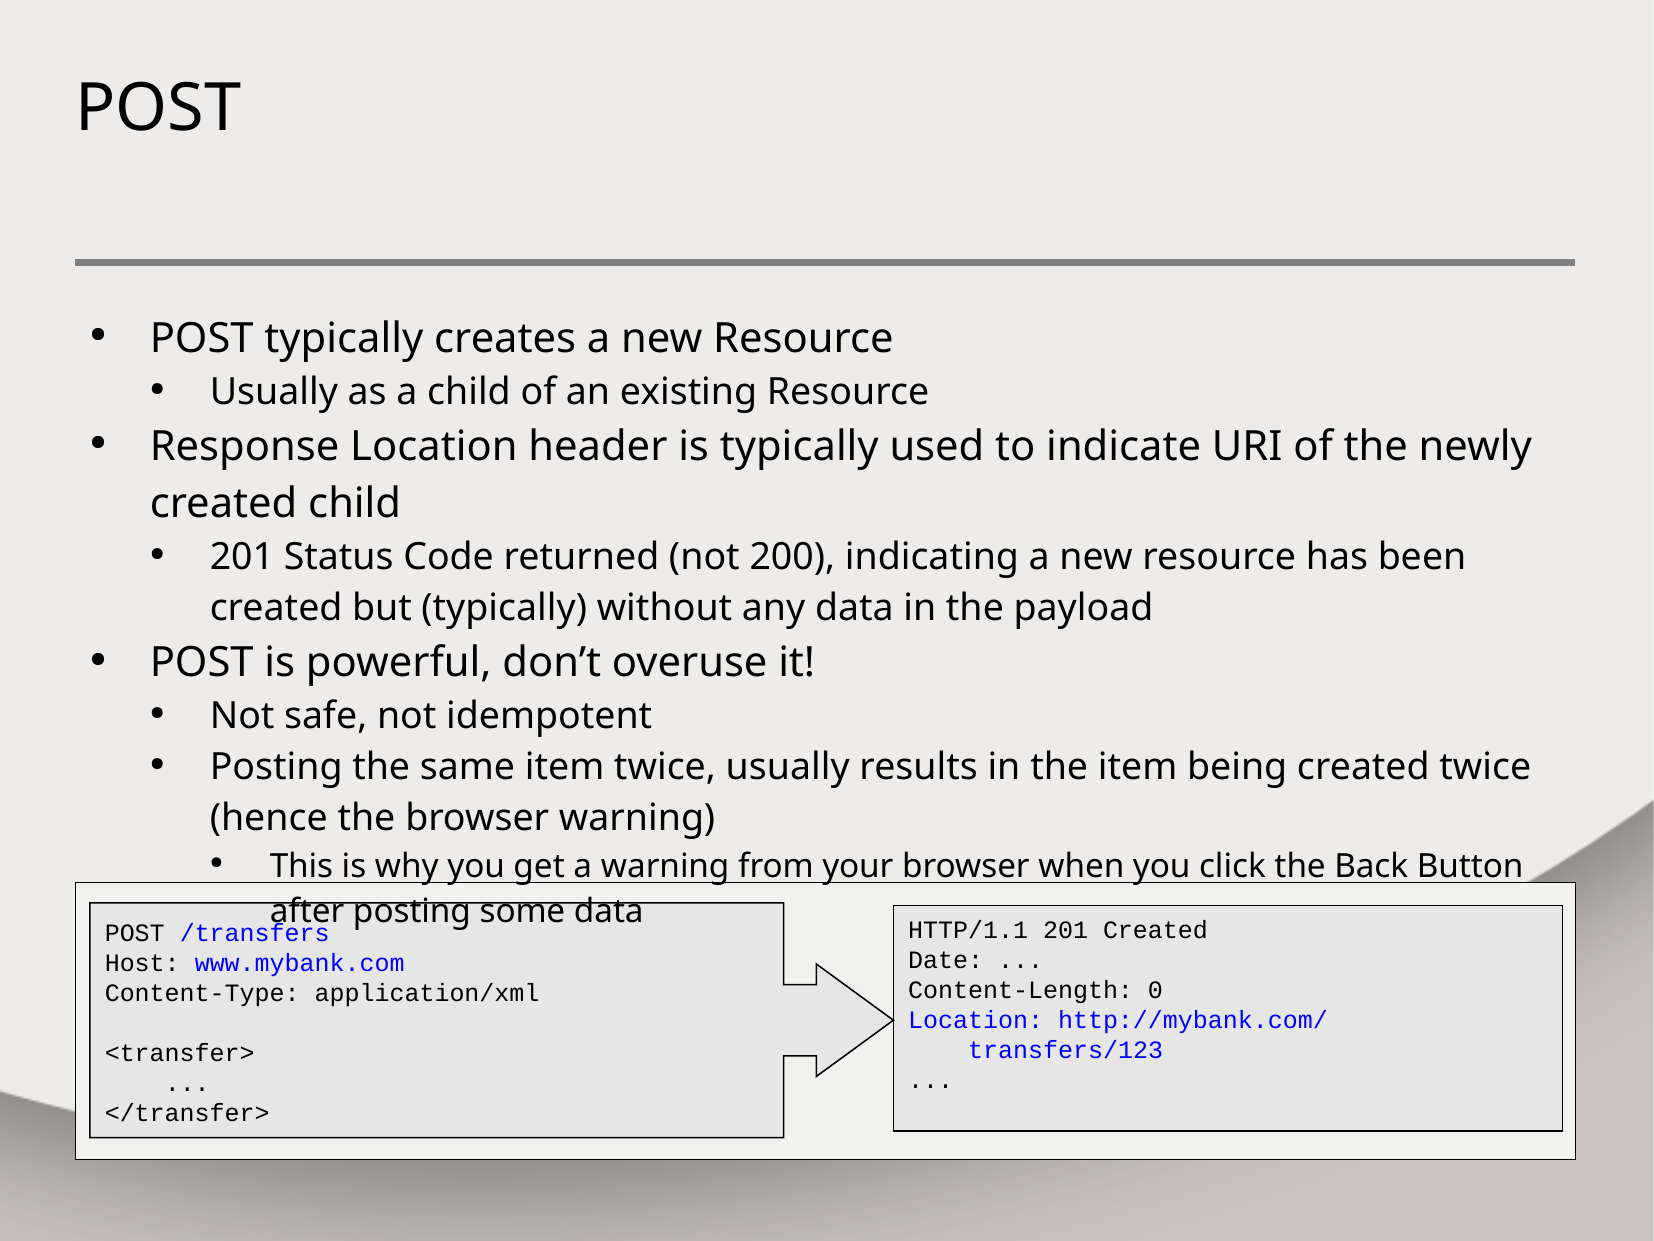

# POST
POST typically creates a new Resource
Usually as a child of an existing Resource
Response Location header is typically used to indicate URI of the newly created child
201 Status Code returned (not 200), indicating a new resource has been created but (typically) without any data in the payload
POST is powerful, don’t overuse it!
Not safe, not idempotent
Posting the same item twice, usually results in the item being created twice (hence the browser warning)
This is why you get a warning from your browser when you click the Back Button after posting some data
POST /transfers
Host: www.mybank.com
Content-Type: application/xml
<transfer>
 ...
</transfer>
HTTP/1.1 201 Created
Date: ...
Content-Length: 0
Location: http://mybank.com/
 transfers/123
...